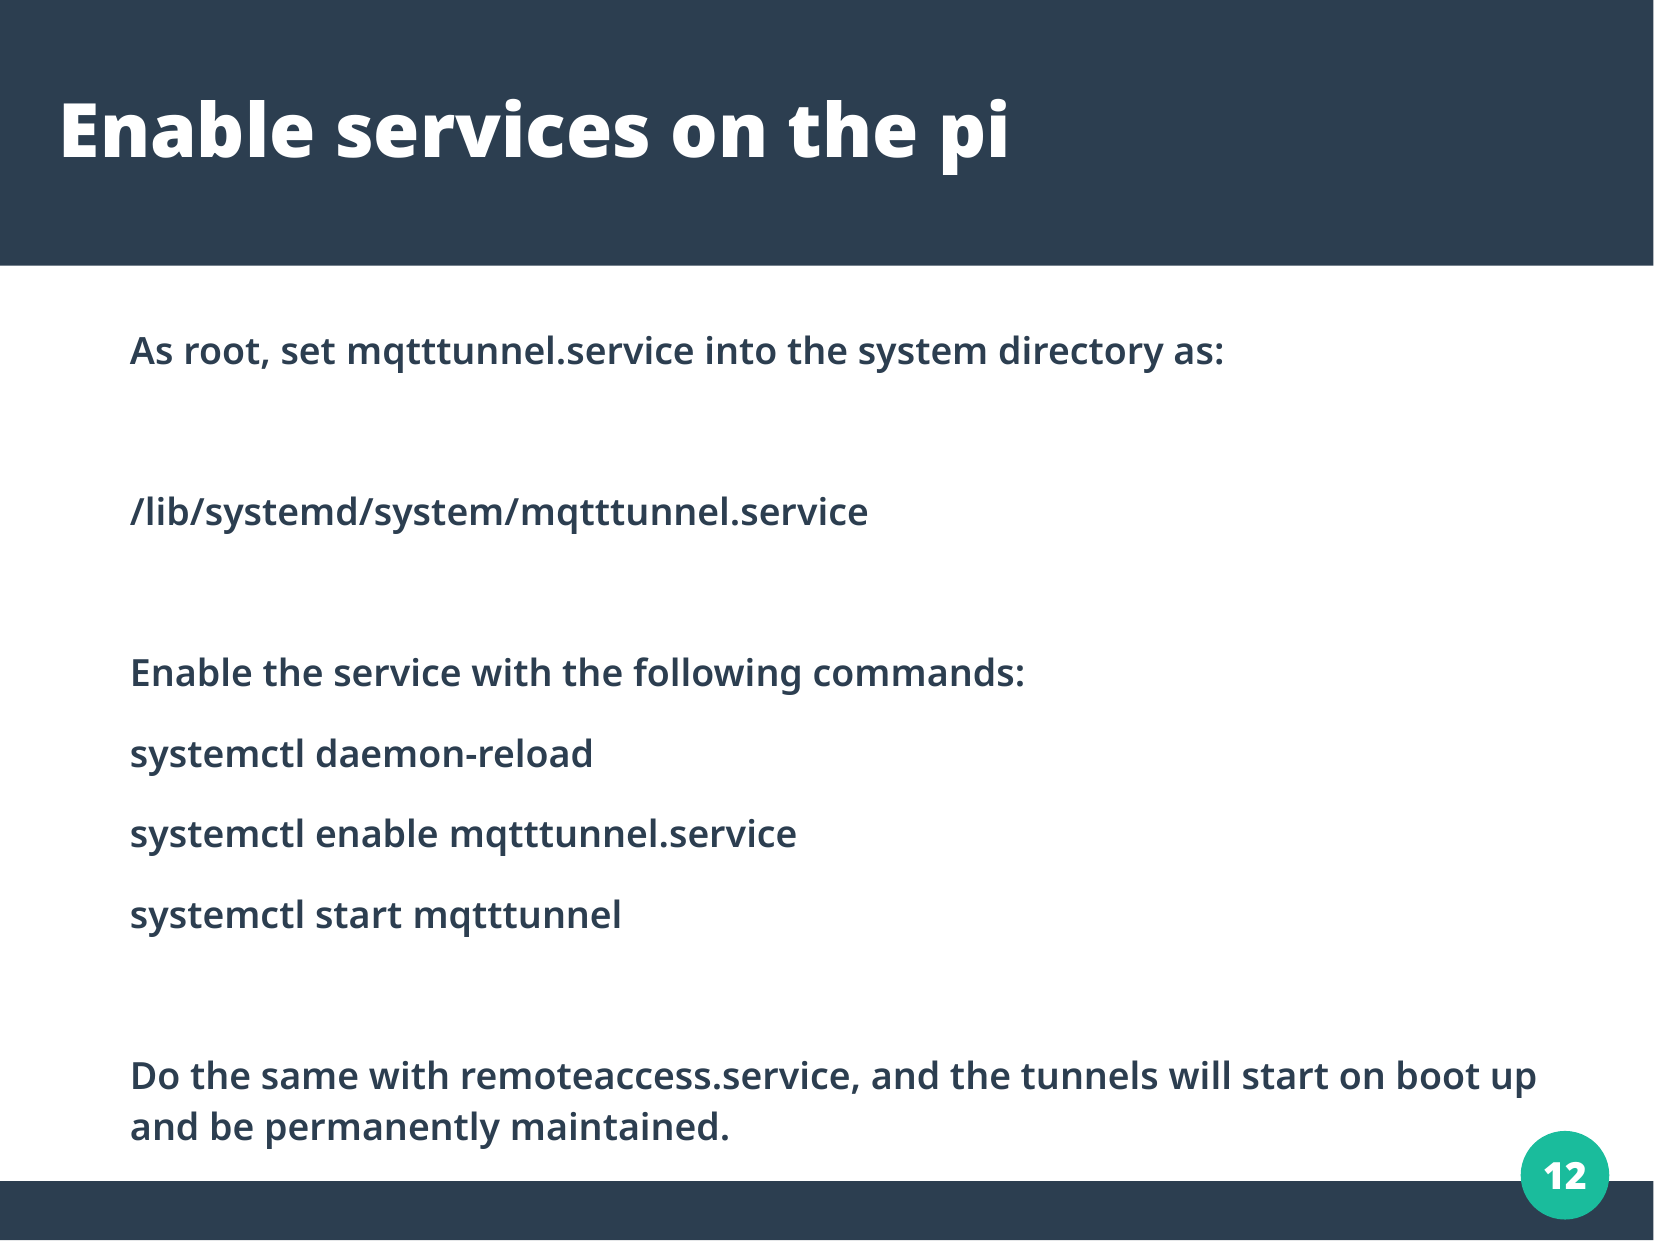

# Enable services on the pi
As root, set mqtttunnel.service into the system directory as:
/lib/systemd/system/mqtttunnel.service
Enable the service with the following commands:
systemctl daemon-reload
systemctl enable mqtttunnel.service
systemctl start mqtttunnel
Do the same with remoteaccess.service, and the tunnels will start on boot up and be permanently maintained.
12